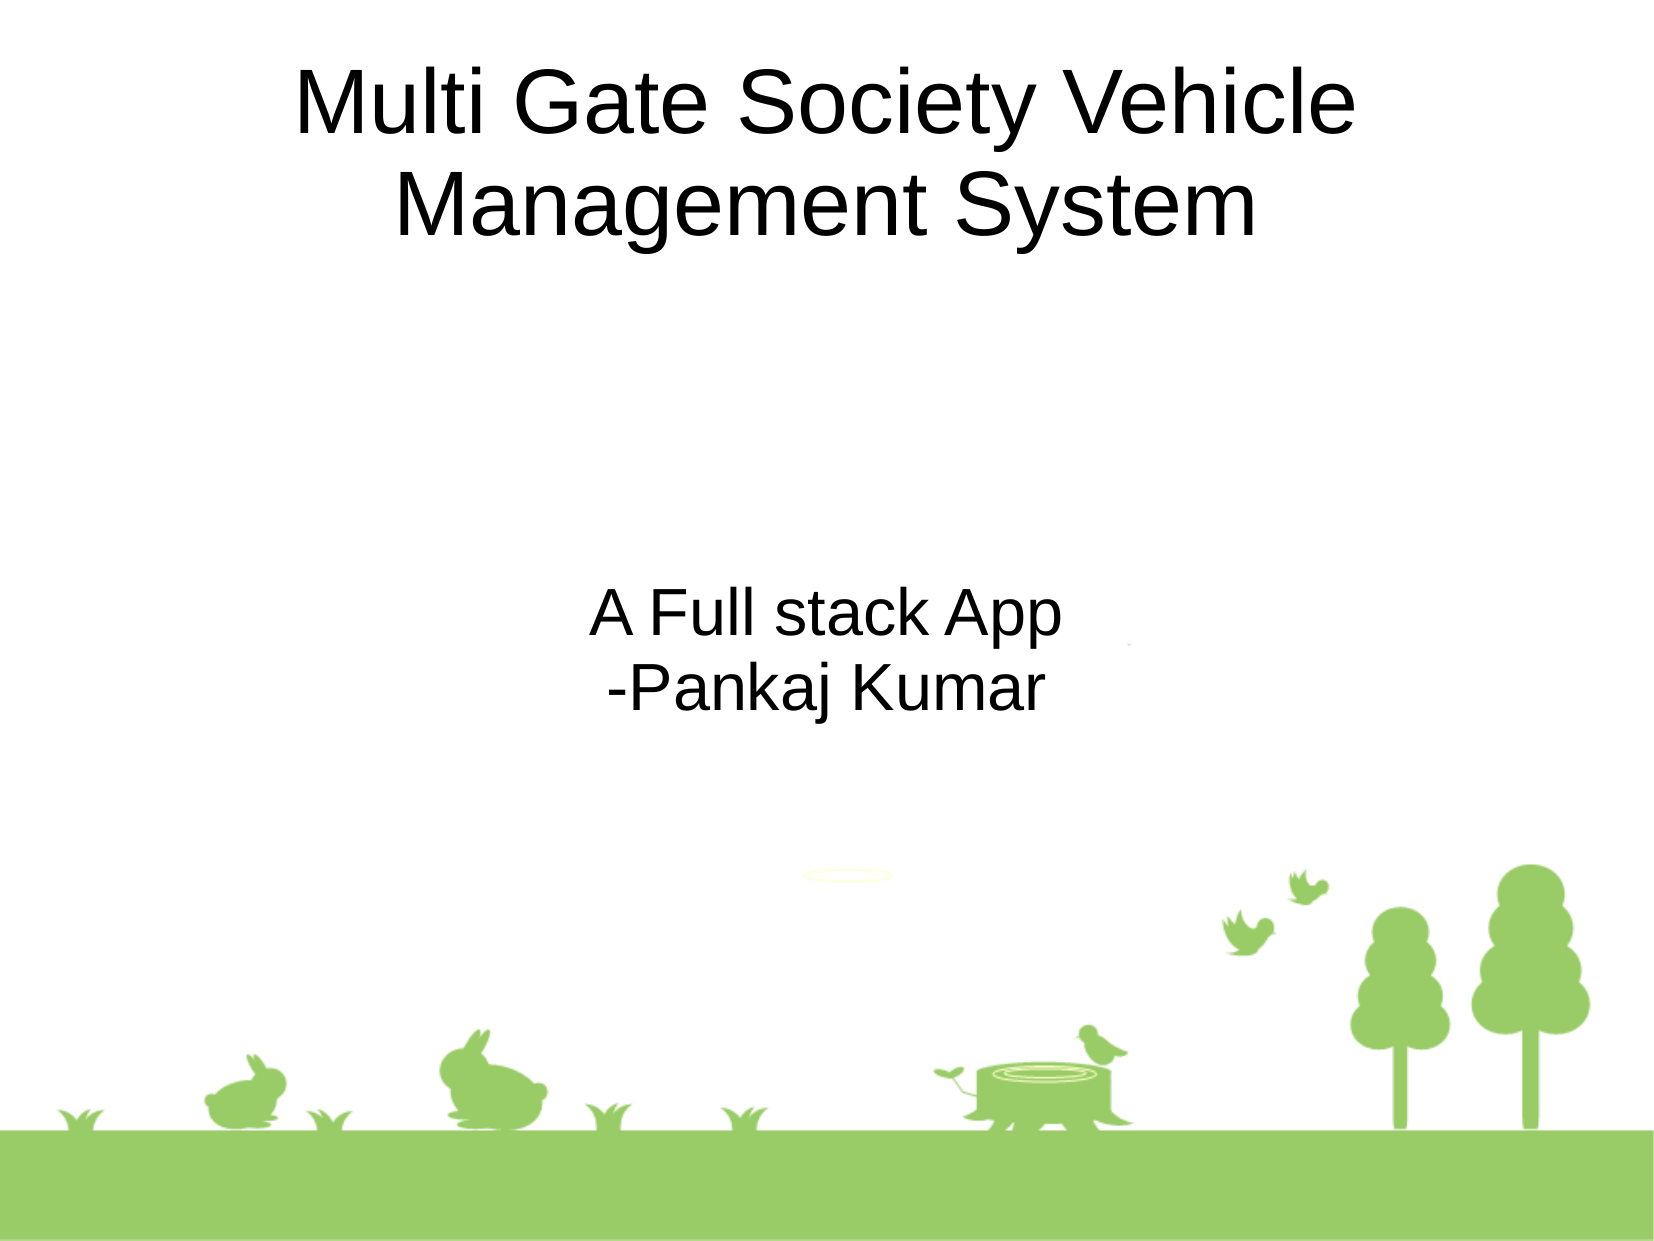

# Multi Gate Society Vehicle Management System
A Full stack App
-Pankaj Kumar